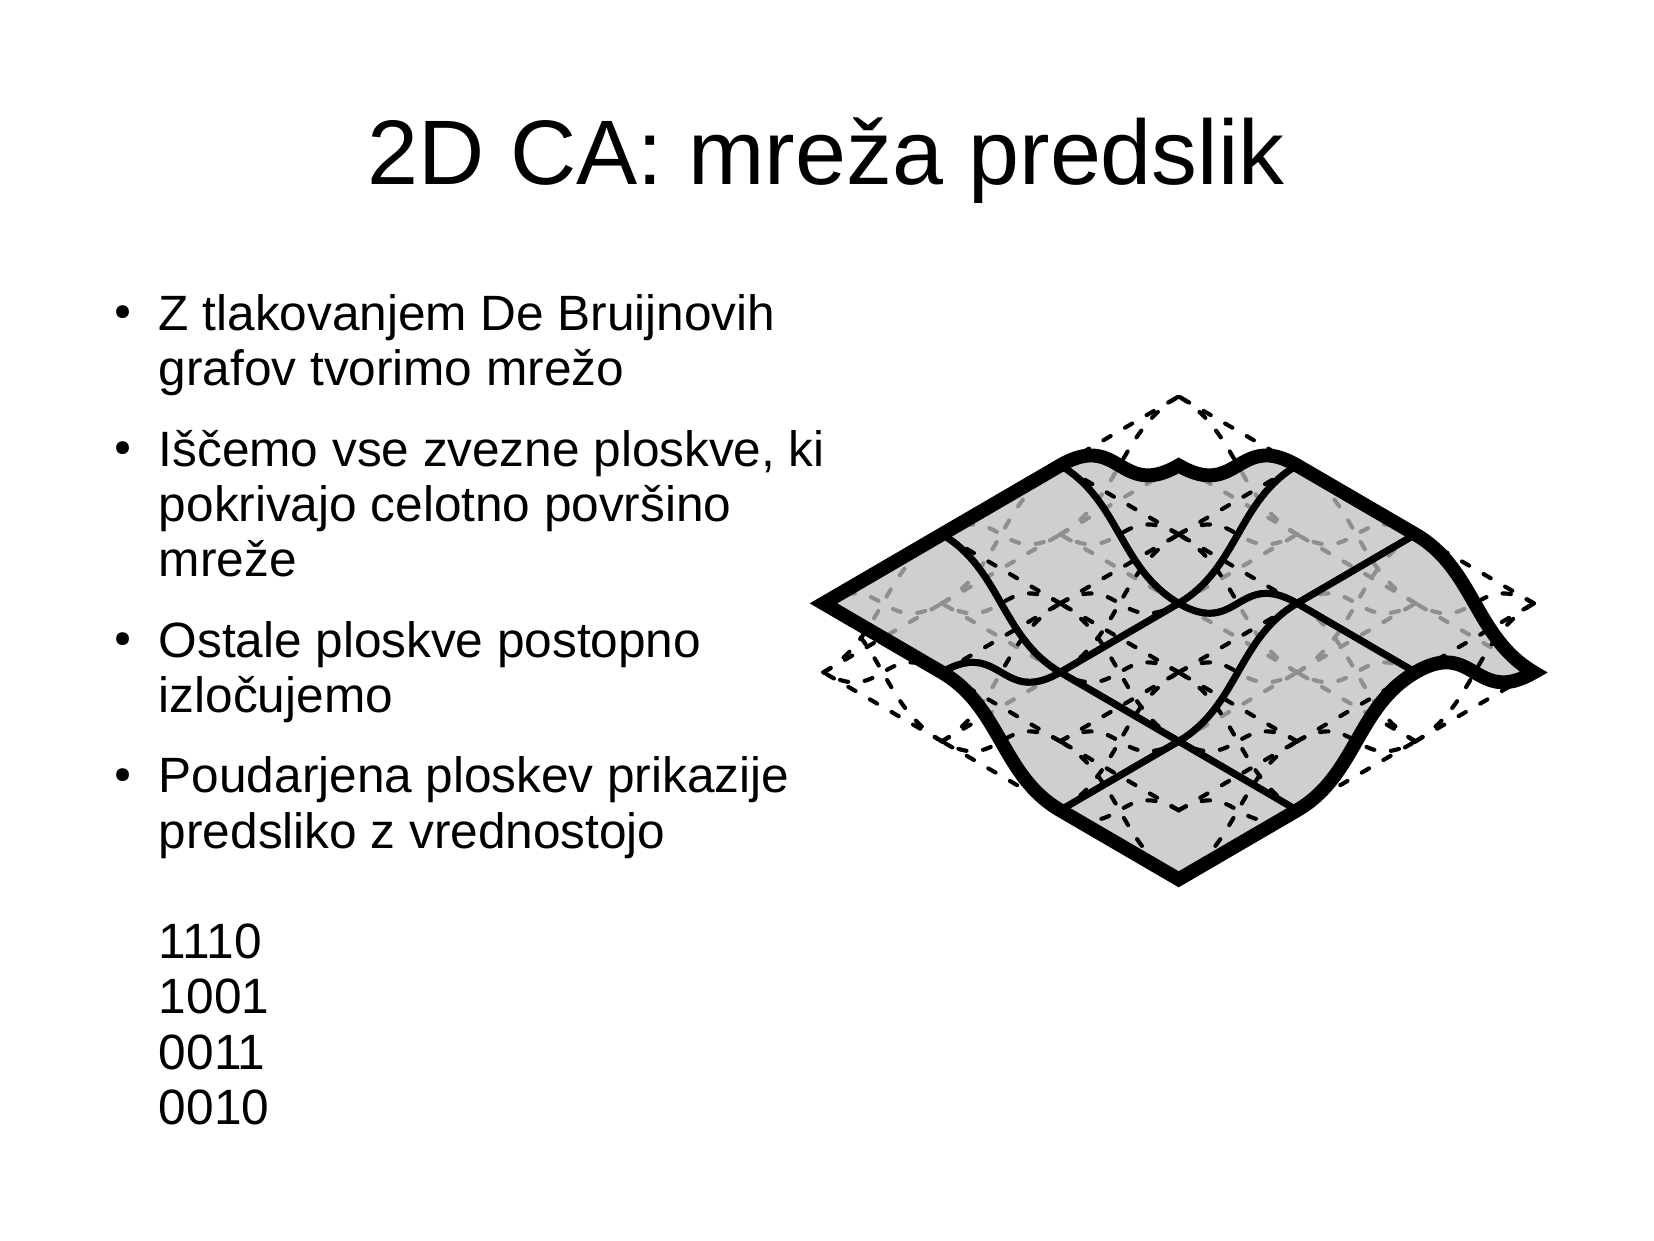

# 2D CA: mreža predslik
Z tlakovanjem De Bruijnovih grafov tvorimo mrežo
Iščemo vse zvezne ploskve, ki pokrivajo celotno površino mreže
Ostale ploskve postopno izločujemo
Poudarjena ploskev prikazije predsliko z vrednostojo
1110
1001
0011
0010